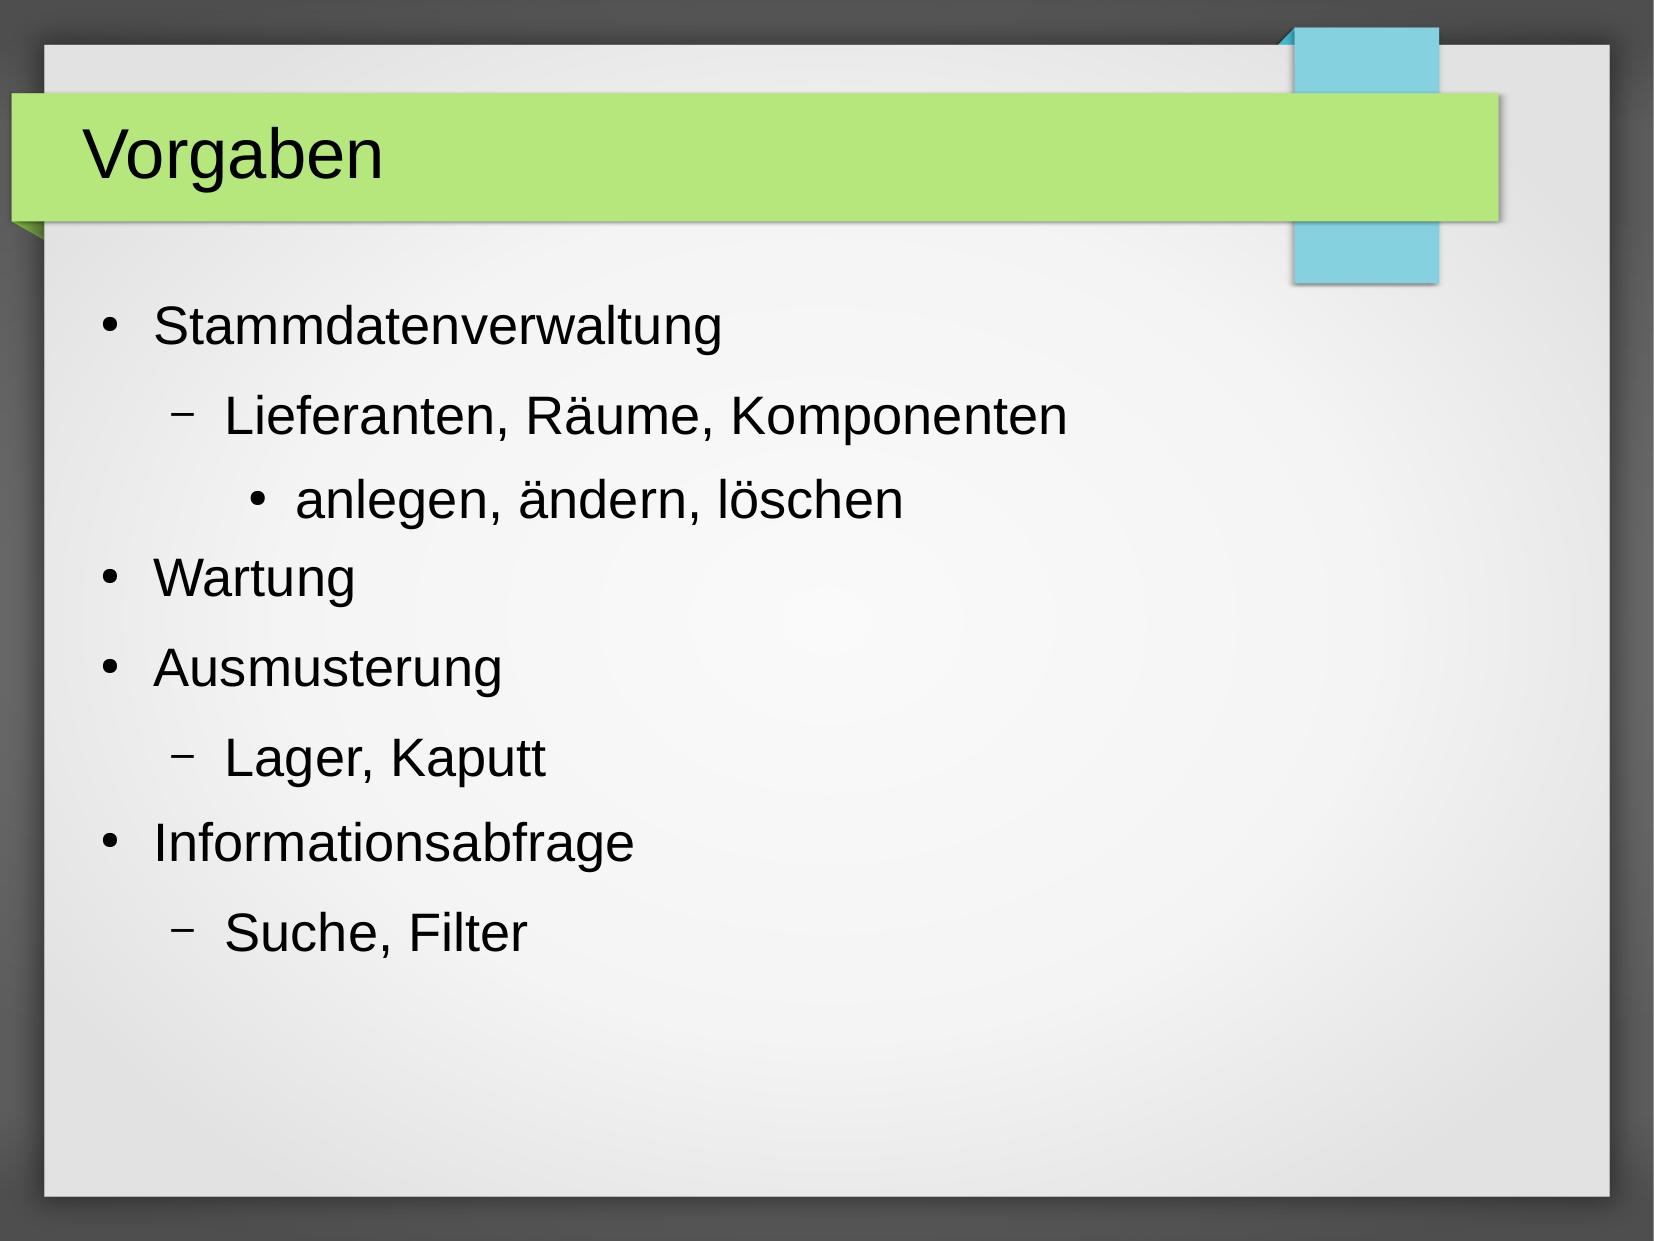

# Vorgaben
Stammdatenverwaltung
Lieferanten, Räume, Komponenten
anlegen, ändern, löschen
Wartung
Ausmusterung
Lager, Kaputt
Informationsabfrage
Suche, Filter